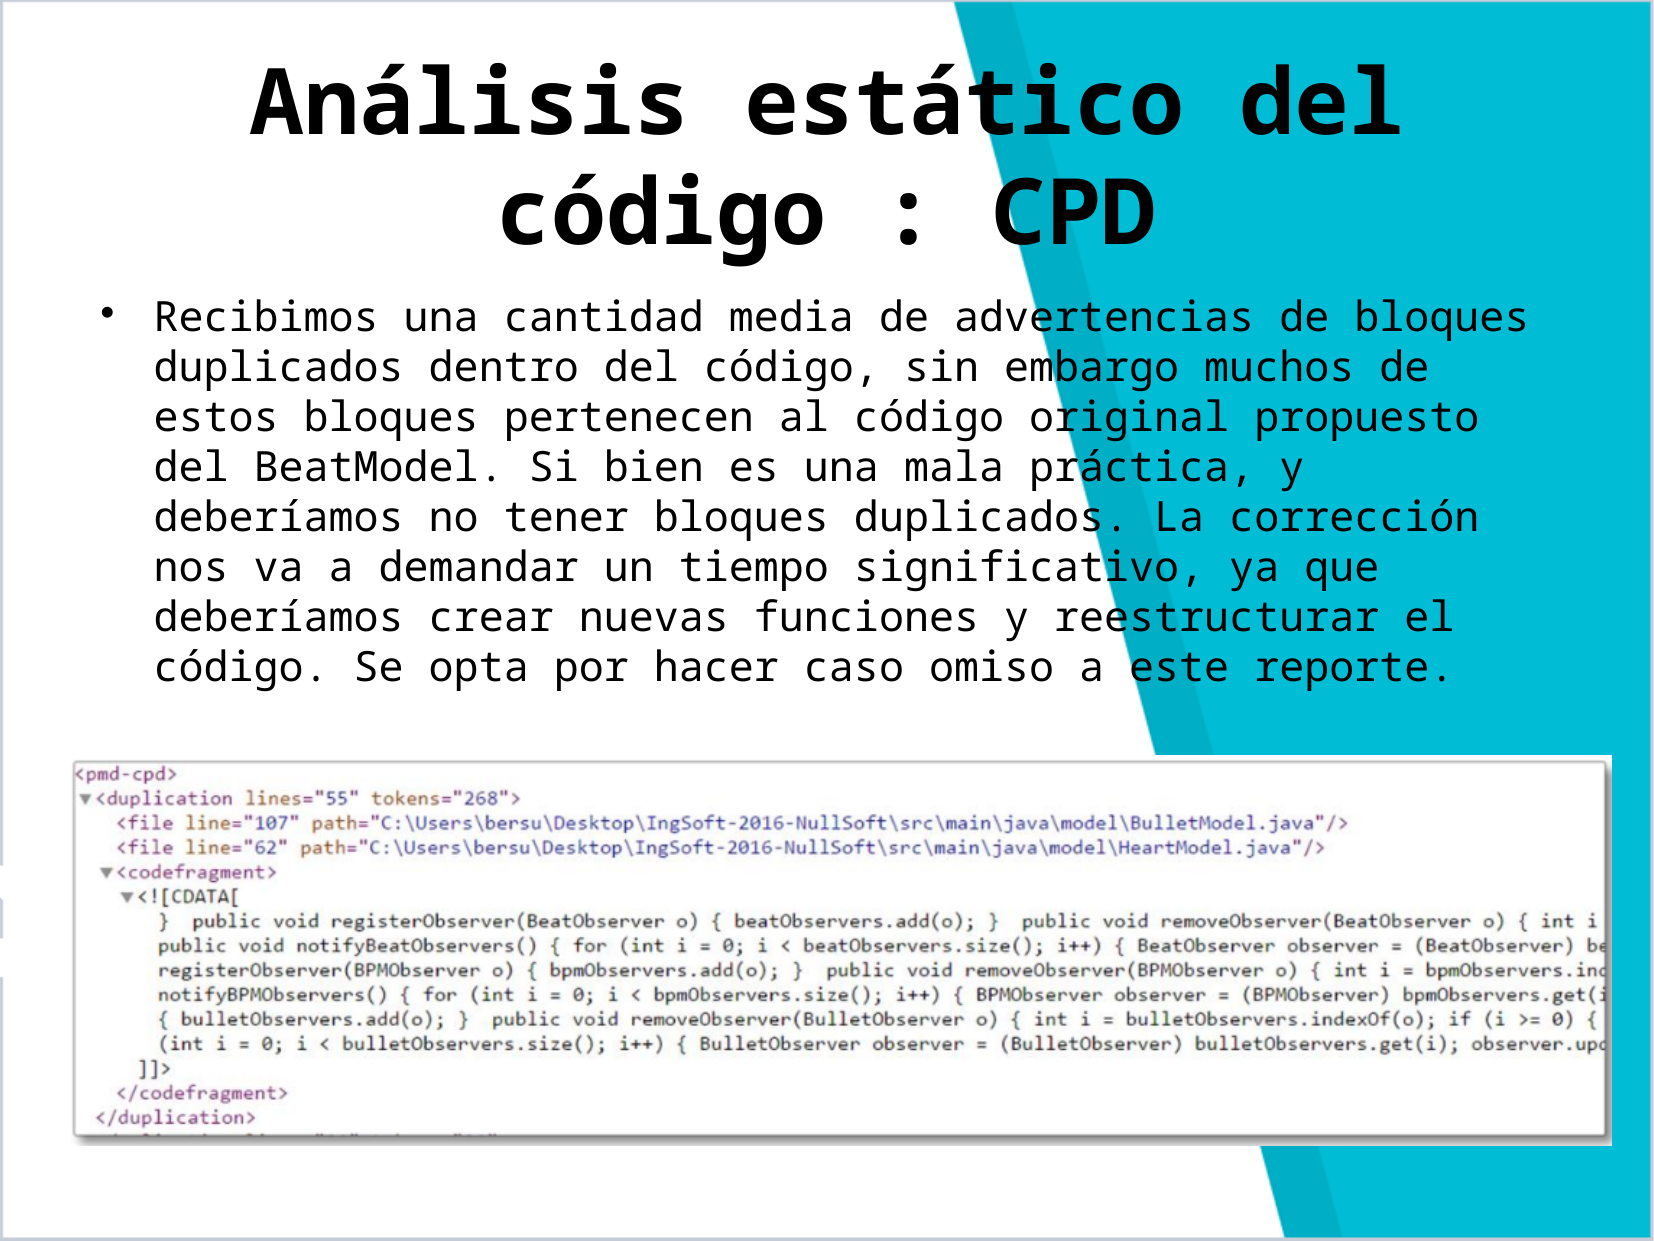

Análisis estático del código : CPD
Recibimos una cantidad media de advertencias de bloques duplicados dentro del código, sin embargo muchos de estos bloques pertenecen al código original propuesto del BeatModel. Si bien es una mala práctica, y deberíamos no tener bloques duplicados. La corrección nos va a demandar un tiempo significativo, ya que deberíamos crear nuevas funciones y reestructurar el código. Se opta por hacer caso omiso a este reporte.